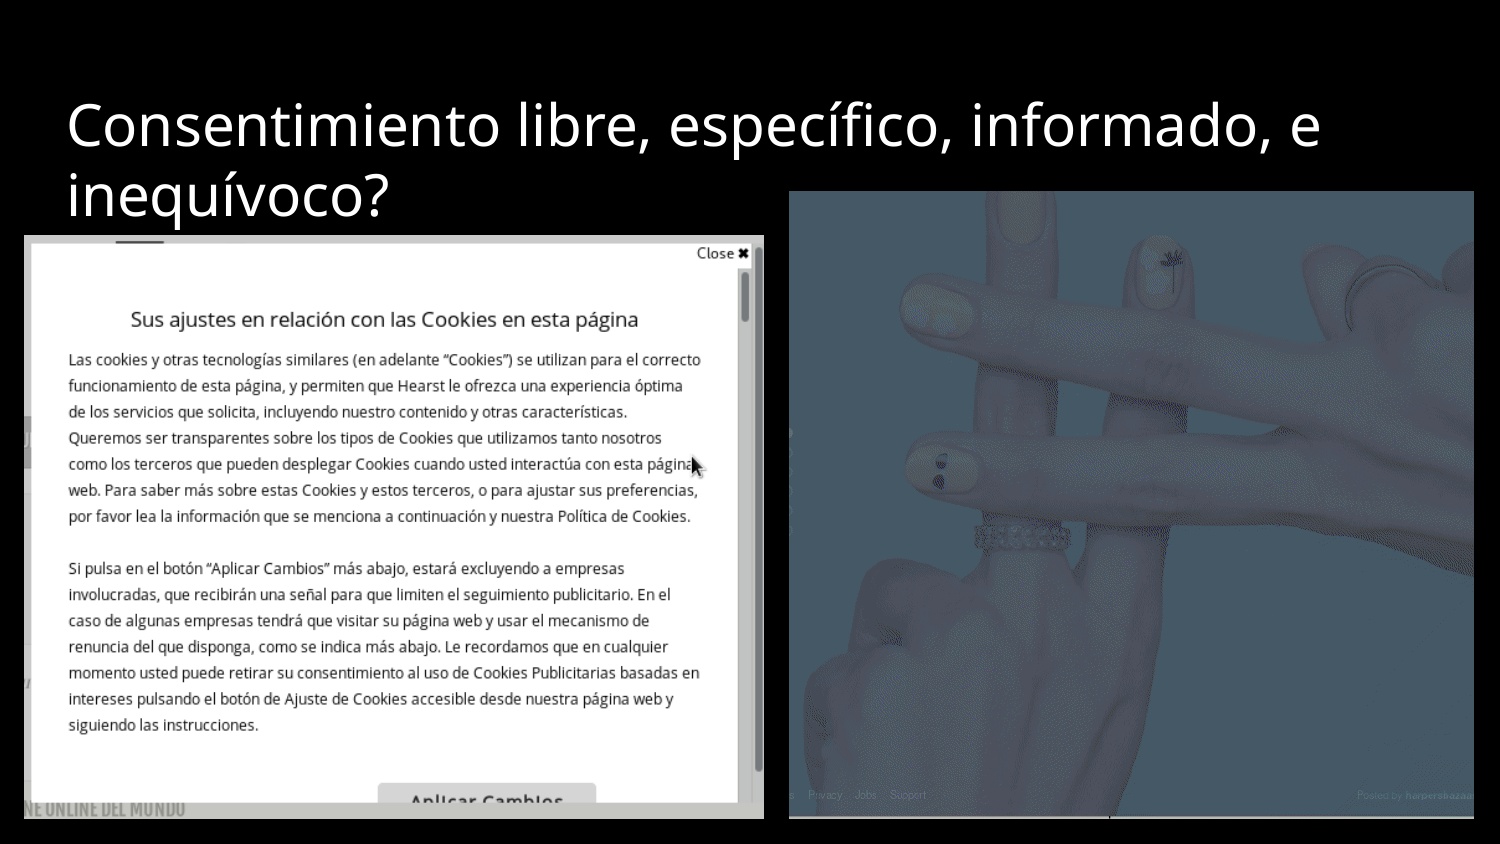

# Consentimiento libre, específico, informado, e inequívoco?